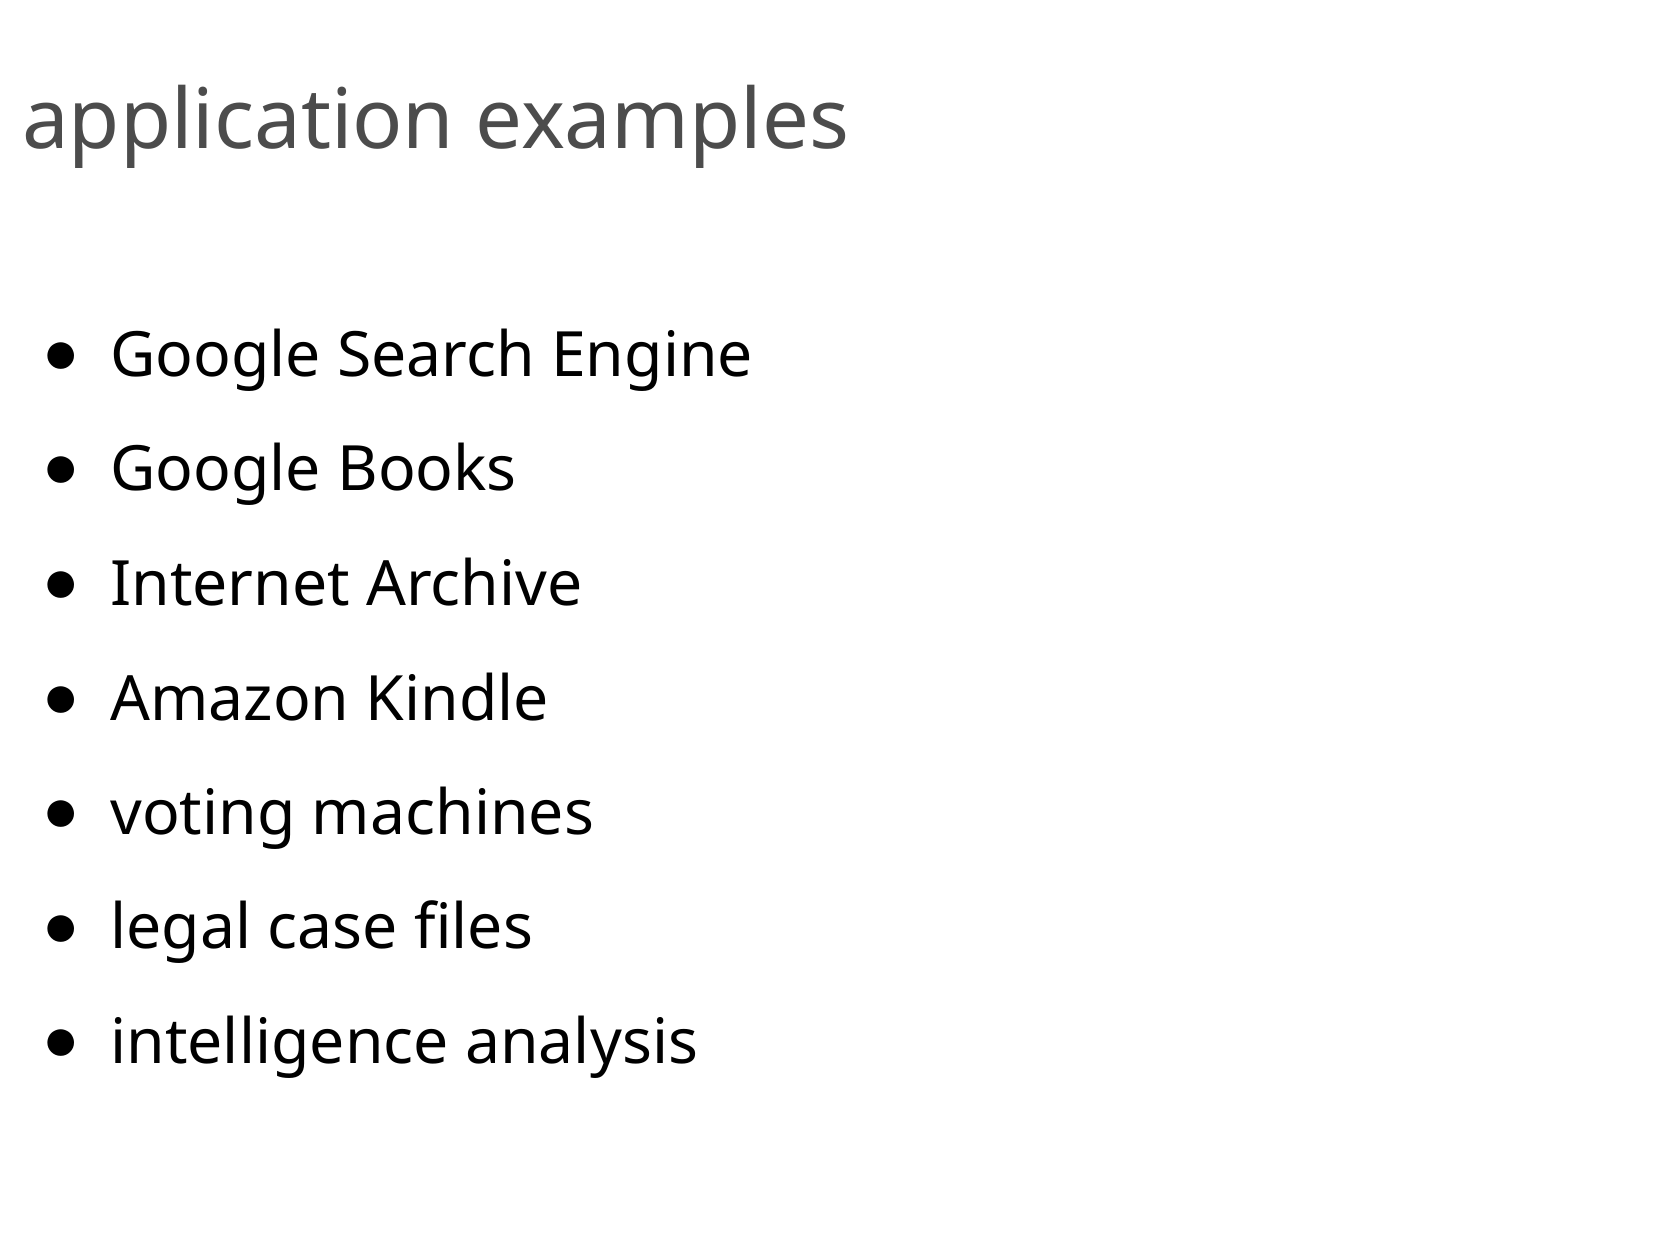

# application examples
Google Search Engine
Google Books
Internet Archive
Amazon Kindle
voting machines
legal case files
intelligence analysis